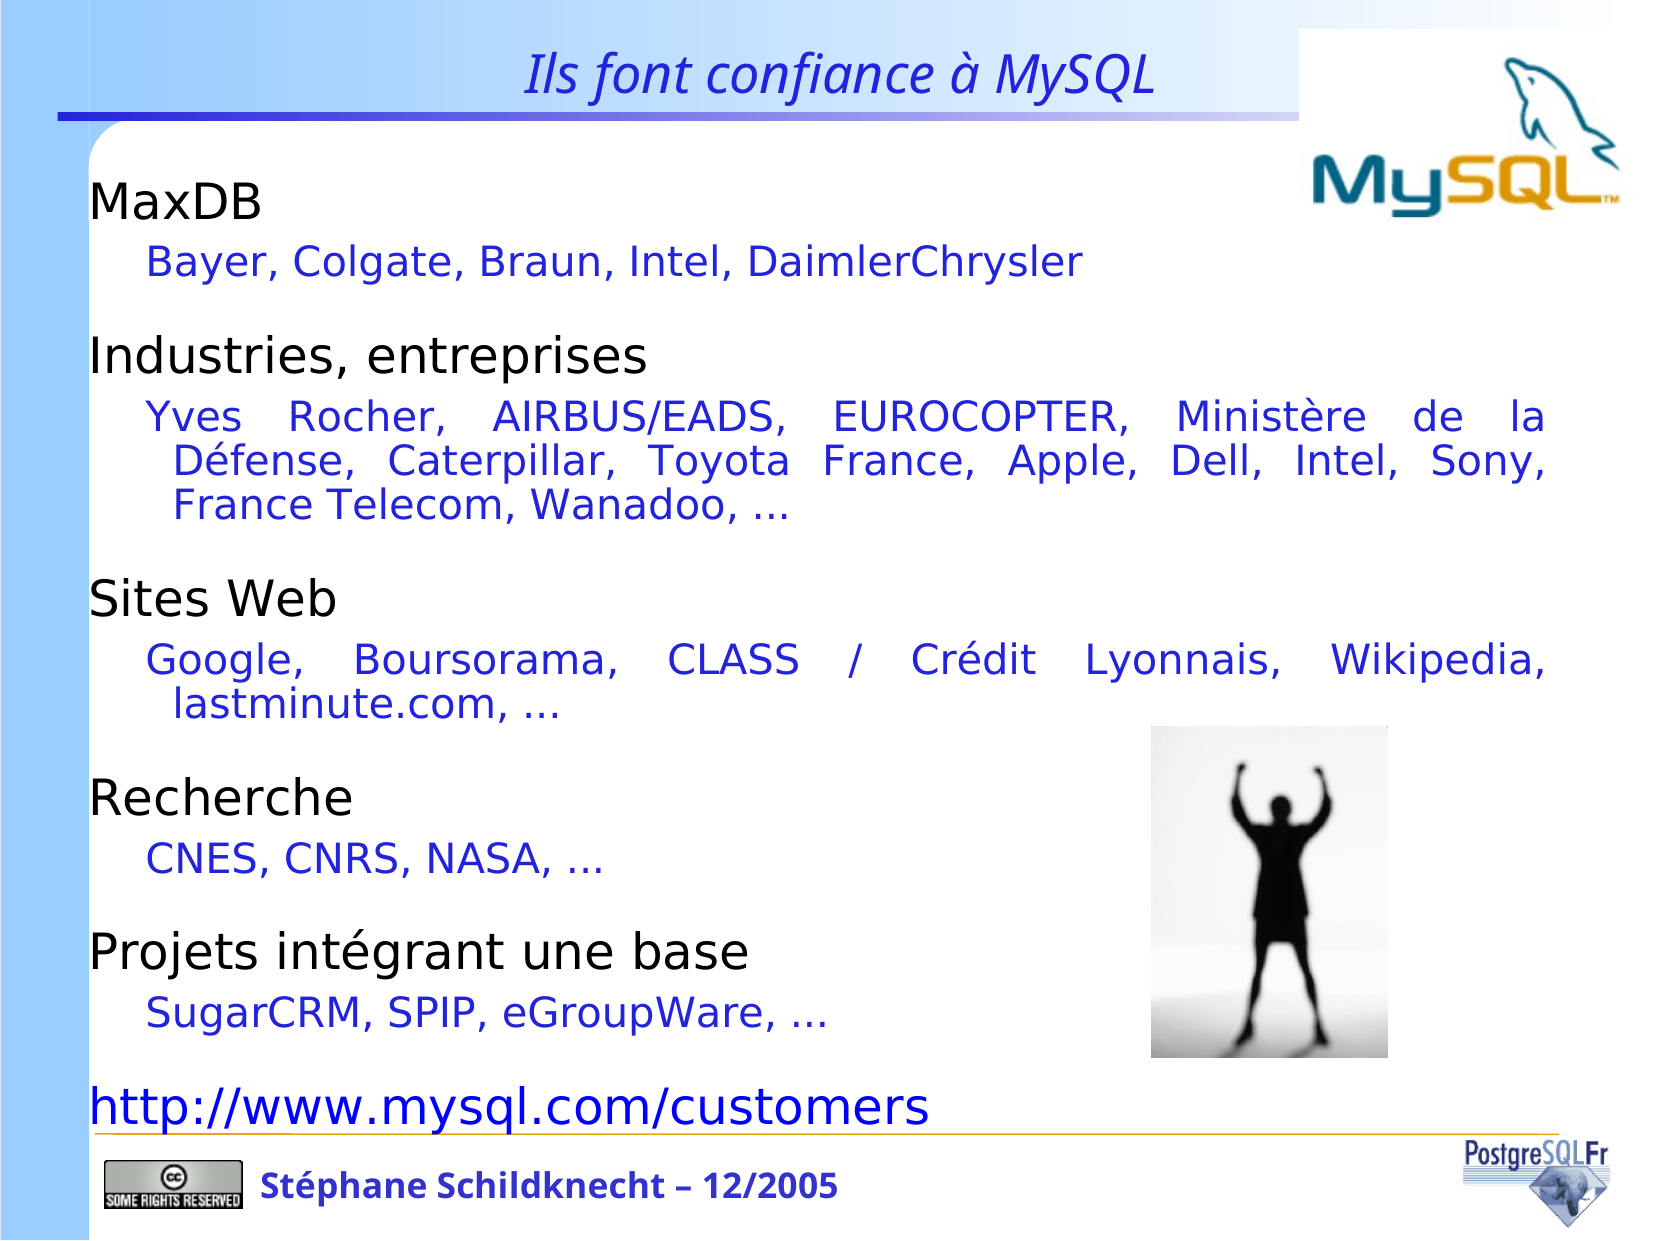

# Ils font confiance à MySQL
MaxDB
Bayer, Colgate, Braun, Intel, DaimlerChrysler
Industries, entreprises
Yves Rocher, AIRBUS/EADS, EUROCOPTER, Ministère de la Défense, Caterpillar, Toyota France, Apple, Dell, Intel, Sony, France Telecom, Wanadoo, ...
Sites Web
Google, Boursorama, CLASS / Crédit Lyonnais, Wikipedia, lastminute.com, ...
Recherche
CNES, CNRS, NASA, ...
Projets intégrant une base
SugarCRM, SPIP, eGroupWare, ...
http://www.mysql.com/customers